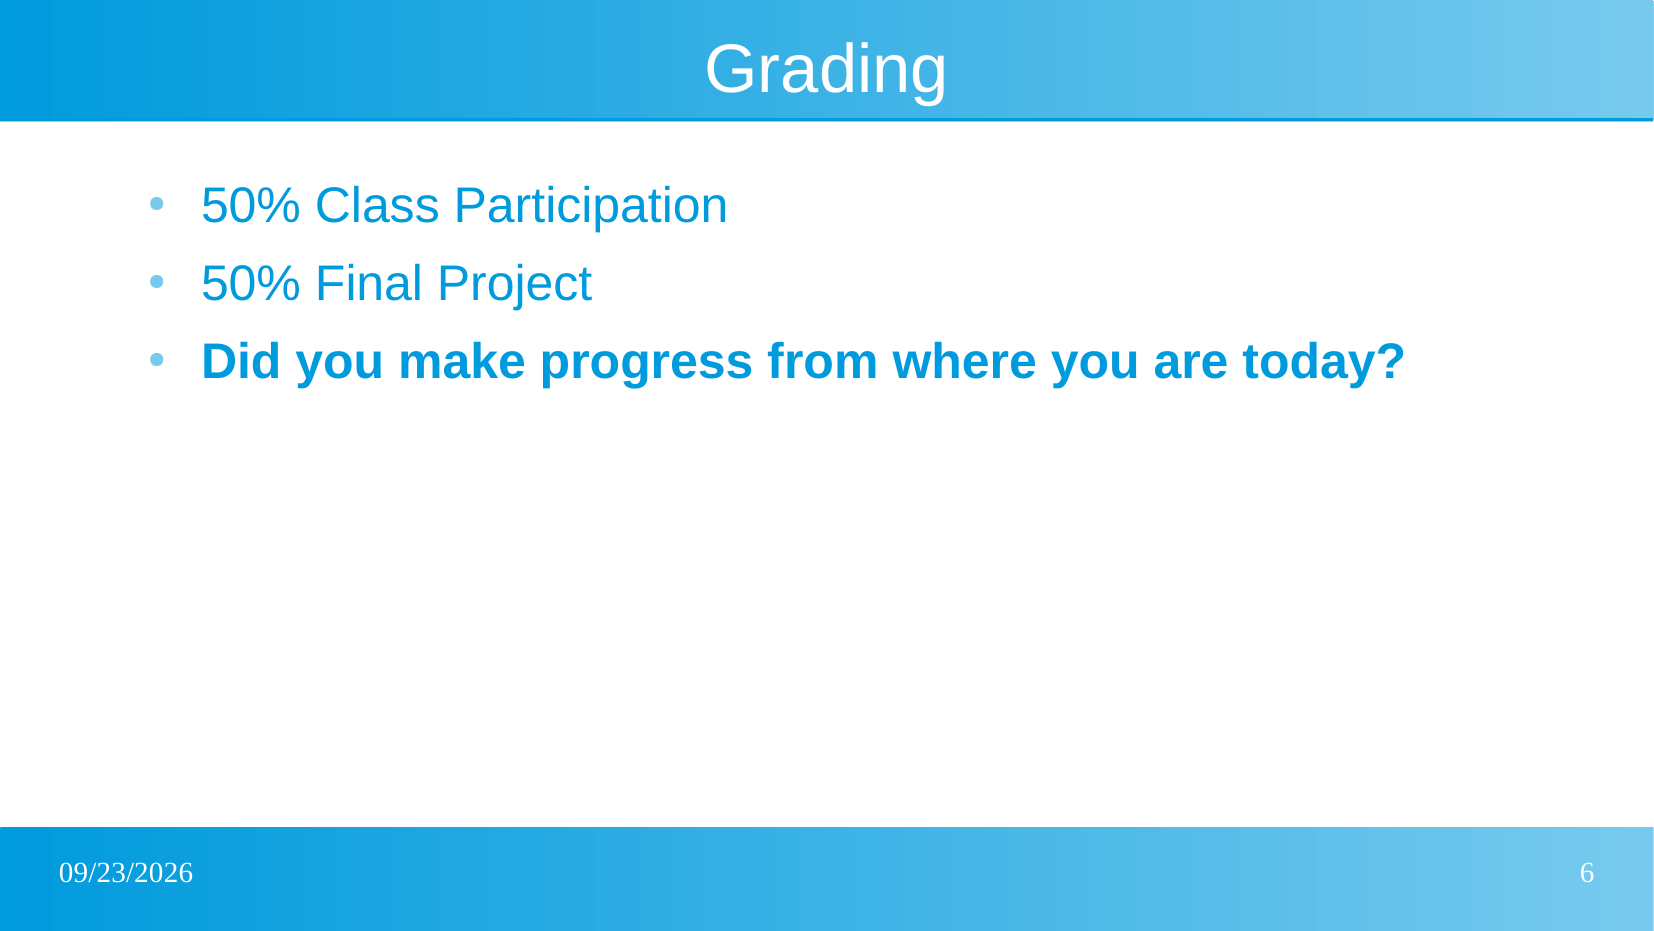

# Grading
50% Class Participation
50% Final Project
Did you make progress from where you are today?
6